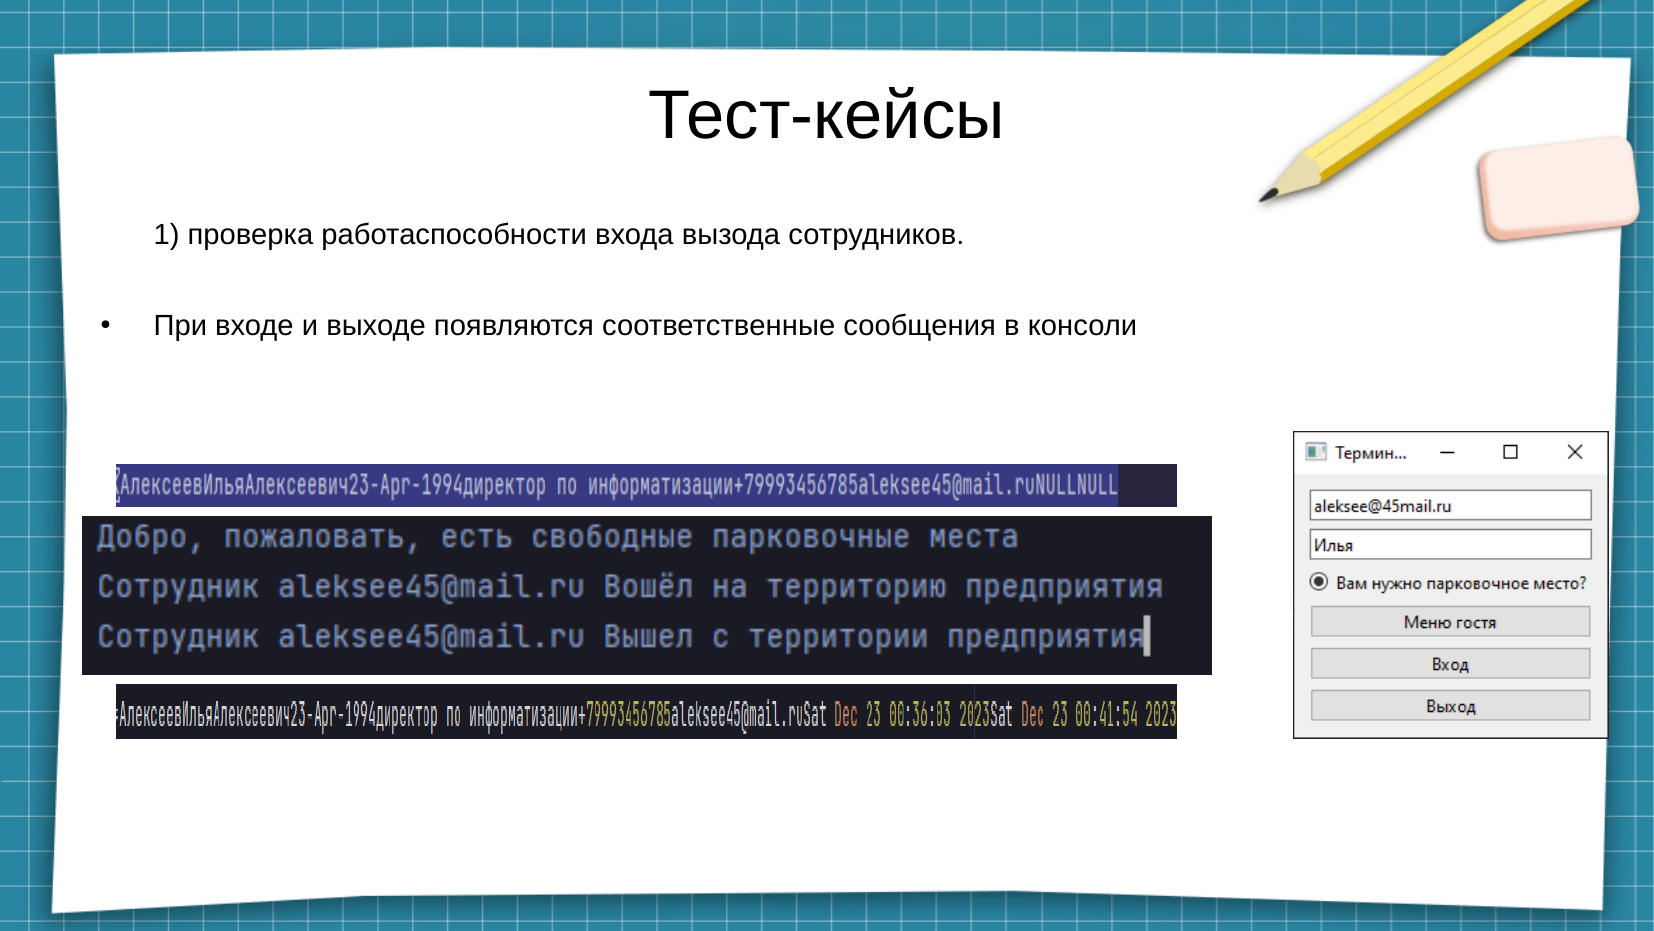

# Тест-кейсы
1) проверка работаспособности входа вызода сотрудников.
При входе и выходе появляются соответственные сообщения в консоли